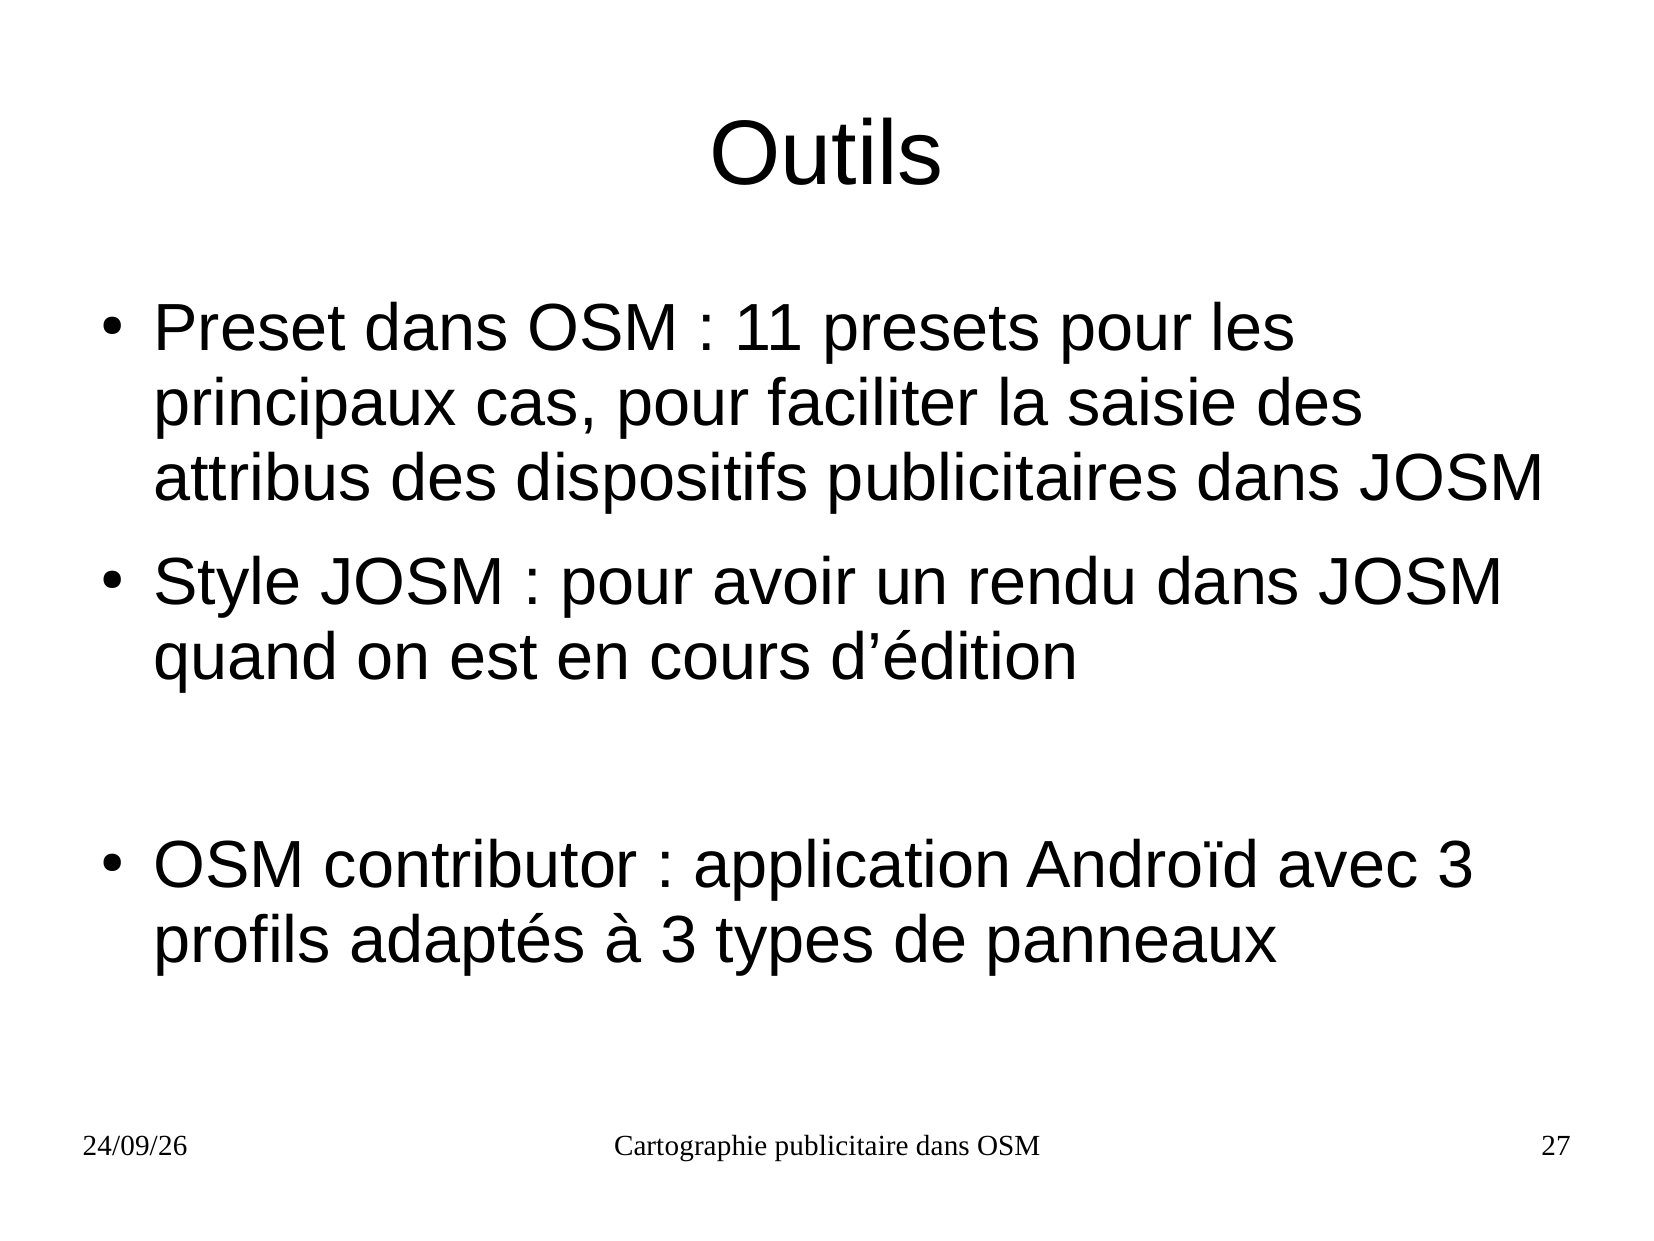

# Outils
Preset dans OSM : 11 presets pour les principaux cas, pour faciliter la saisie des attribus des dispositifs publicitaires dans JOSM
Style JOSM : pour avoir un rendu dans JOSM quand on est en cours d’édition
OSM contributor : application Androïd avec 3 profils adaptés à 3 types de panneaux
Cartographie publicitaire dans OSM
27